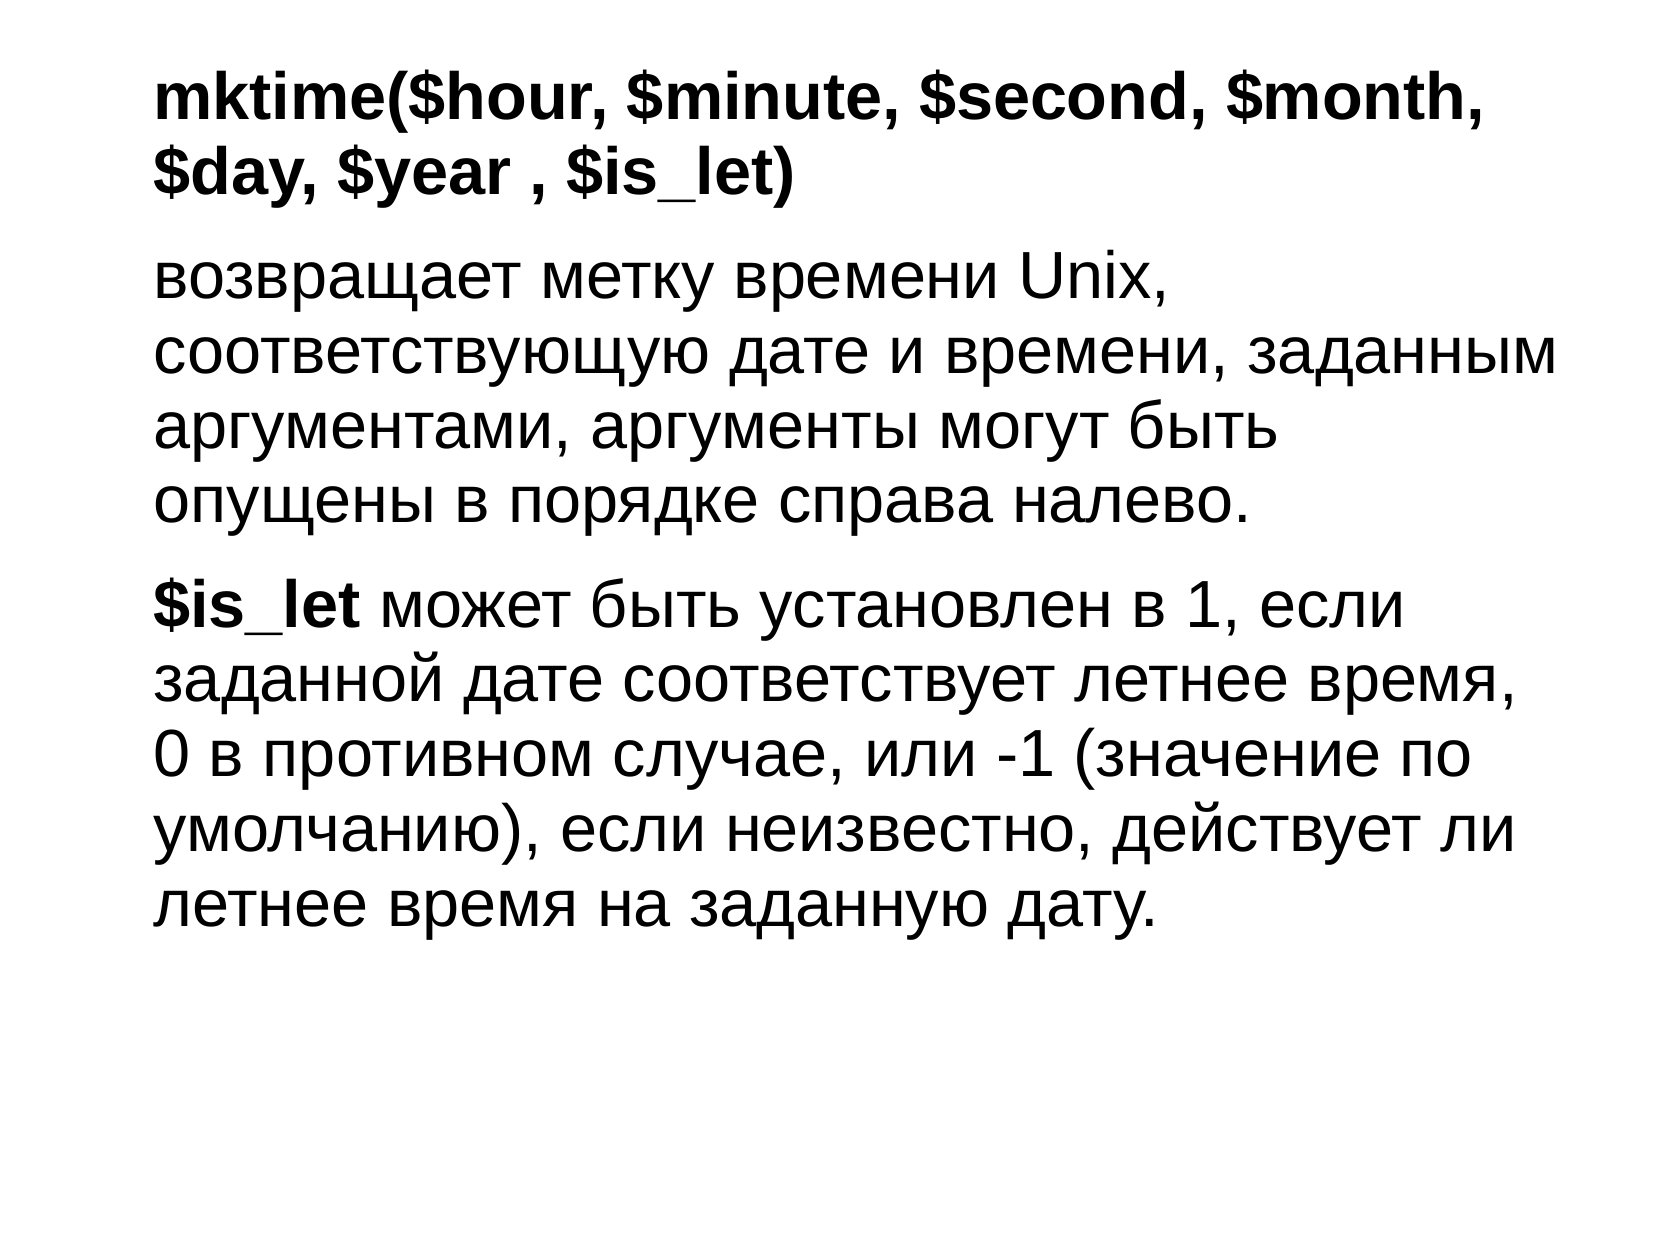

# mktime($hour, $minute, $second, $month, $day, $year , $is_let)
возвращает метку времени Unix, соответствующую дате и времени, заданным аргументами, аргументы могут быть опущены в порядке справа налево.
$is_let может быть установлен в 1, если заданной дате соответствует летнее время, 0 в противном случае, или -1 (значение по умолчанию), если неизвестно, действует ли летнее время на заданную дату.